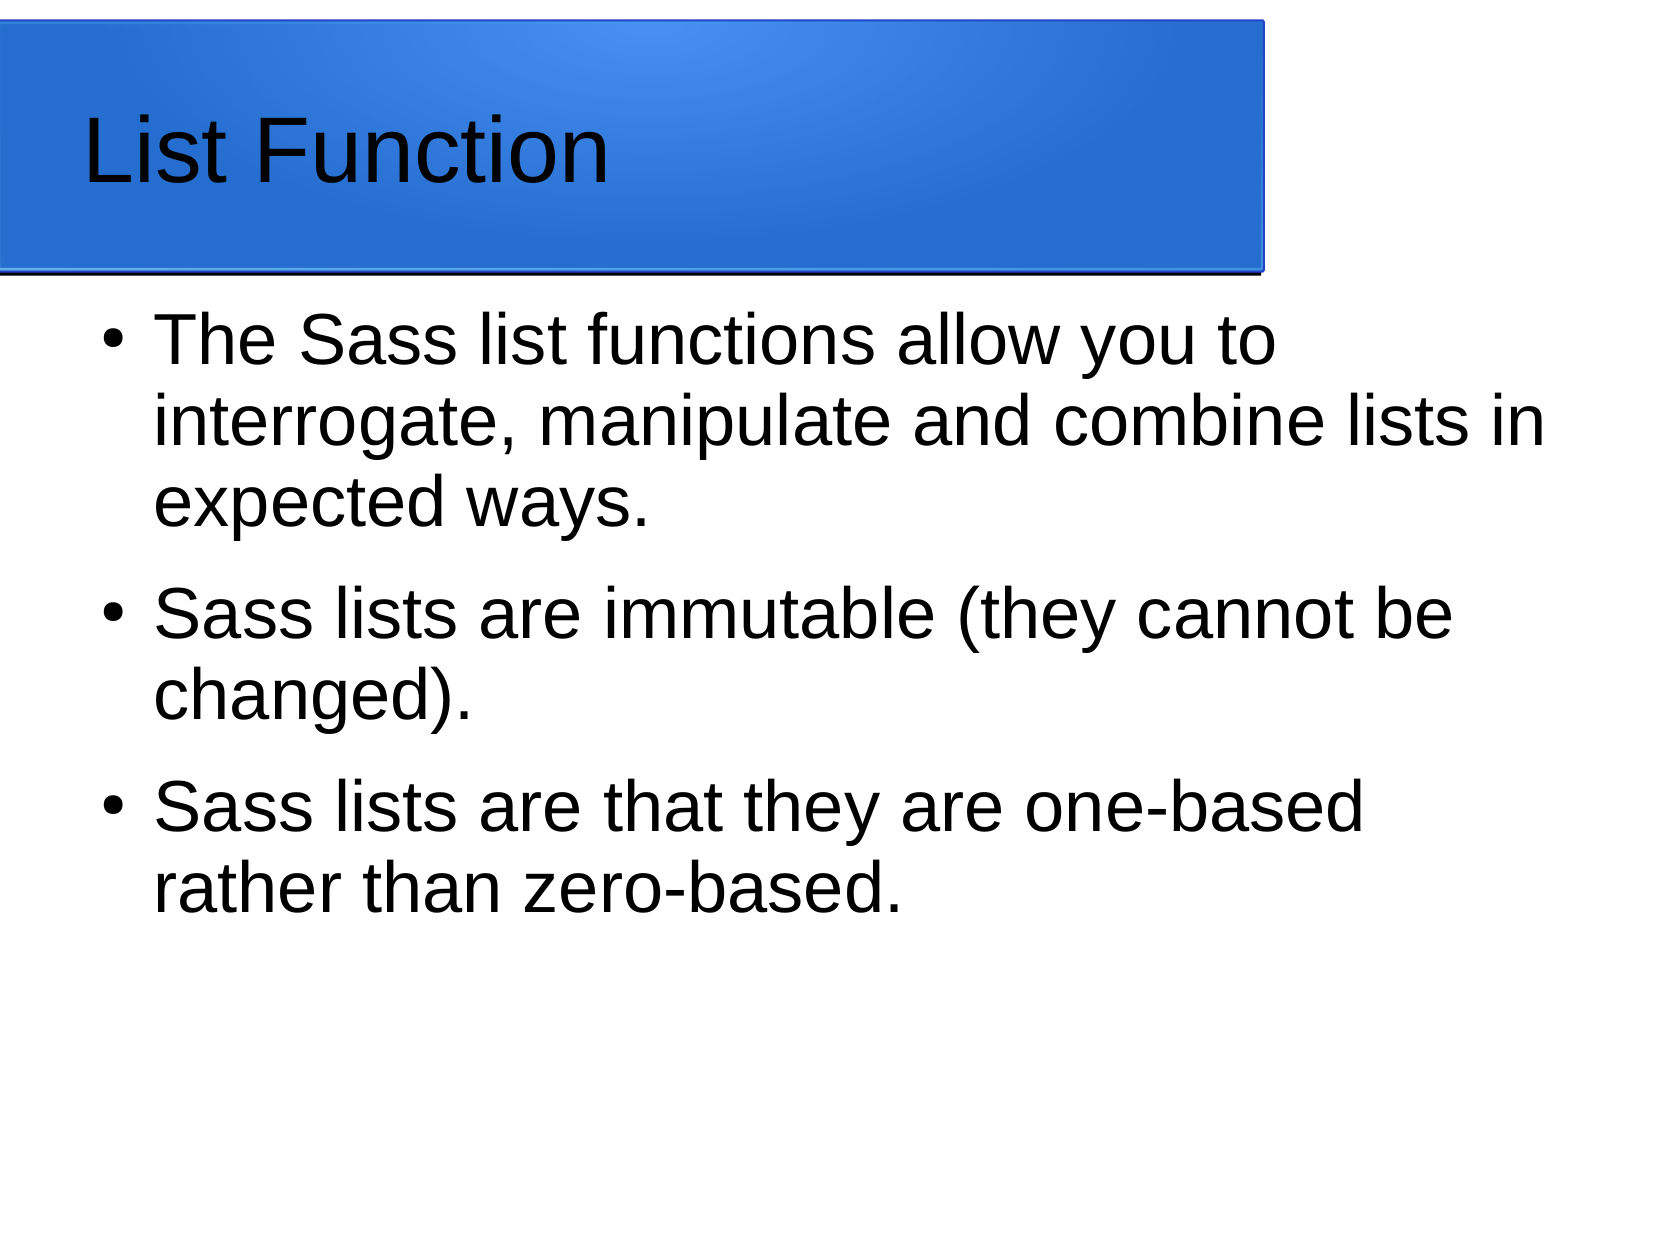

# List Function
The Sass list functions allow you to interrogate, manipulate and combine lists in expected ways.
Sass lists are immutable (they cannot be changed).
Sass lists are that they are one-based rather than zero-based.